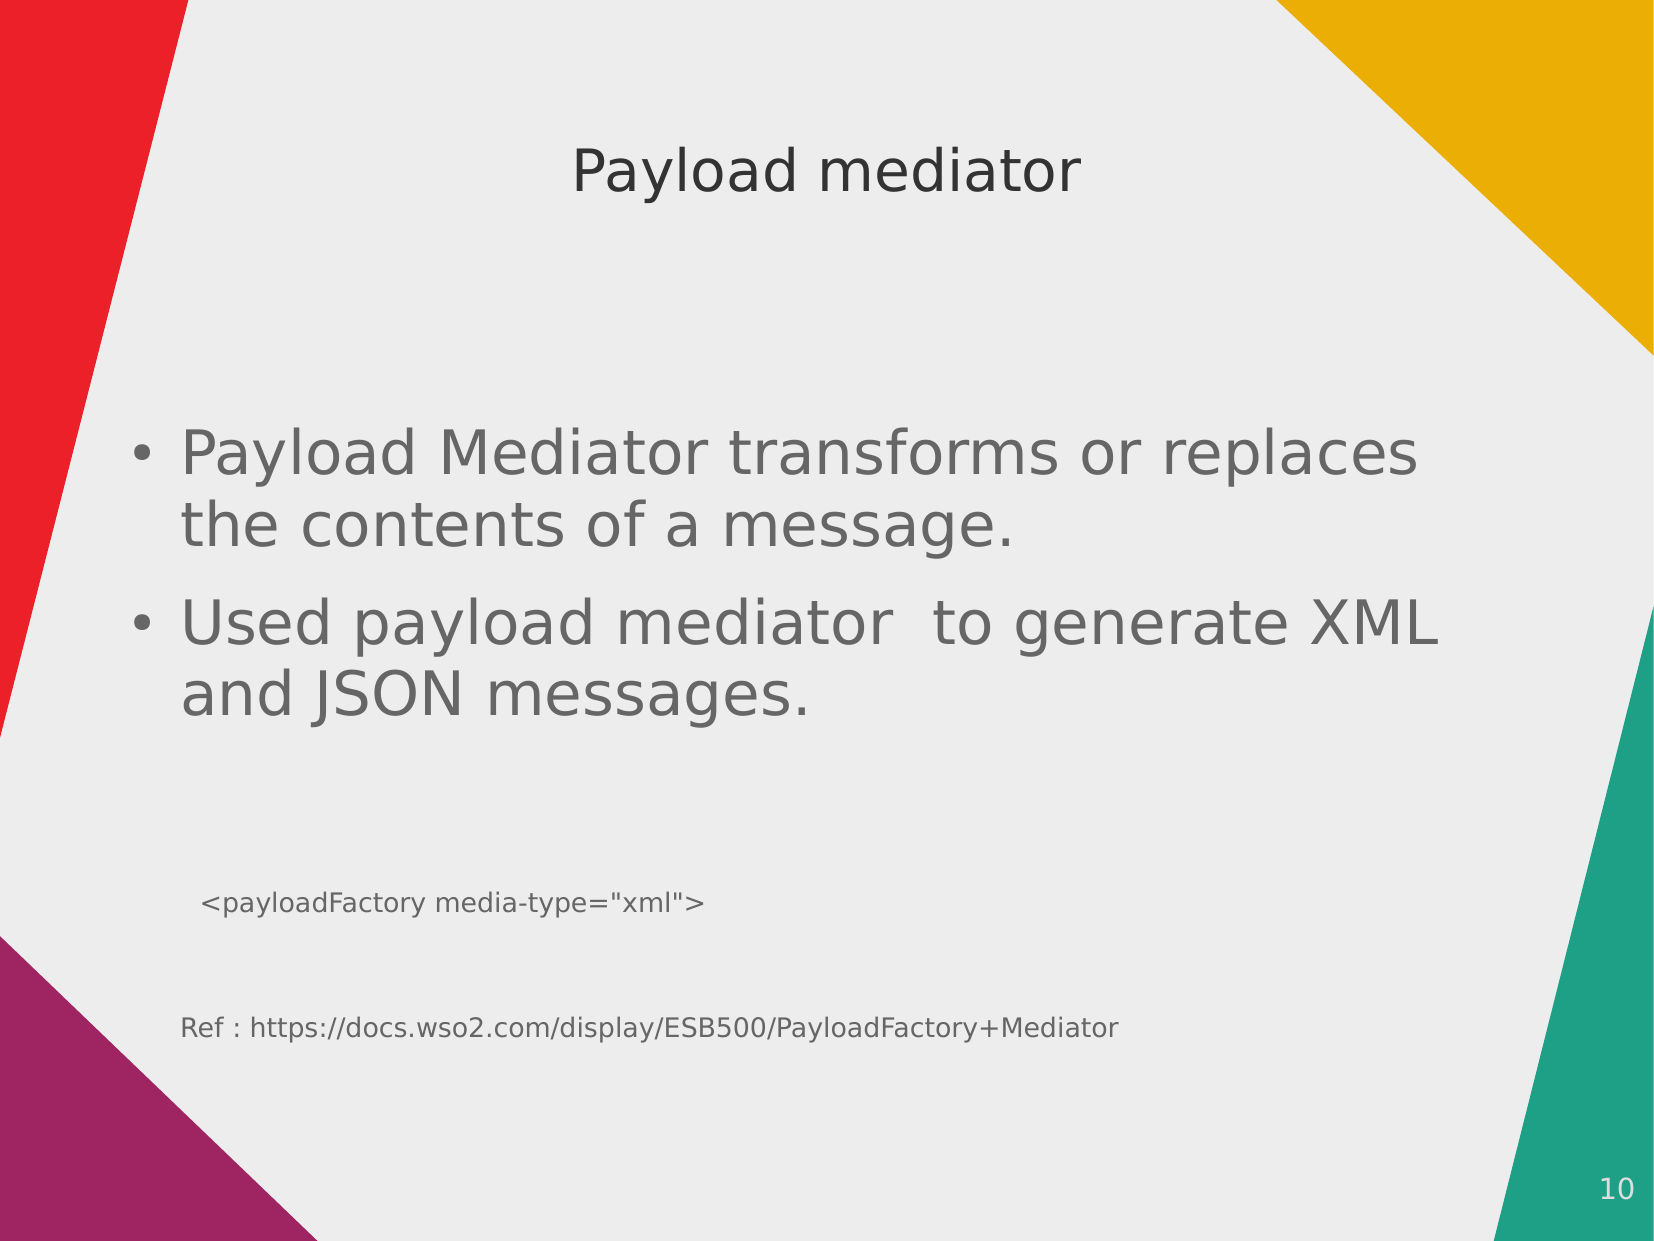

# Payload mediator
Payload Mediator transforms or replaces the contents of a message.
Used payload mediator to generate XML and JSON messages.
 <payloadFactory media-type="xml">
Ref : https://docs.wso2.com/display/ESB500/PayloadFactory+Mediator
10